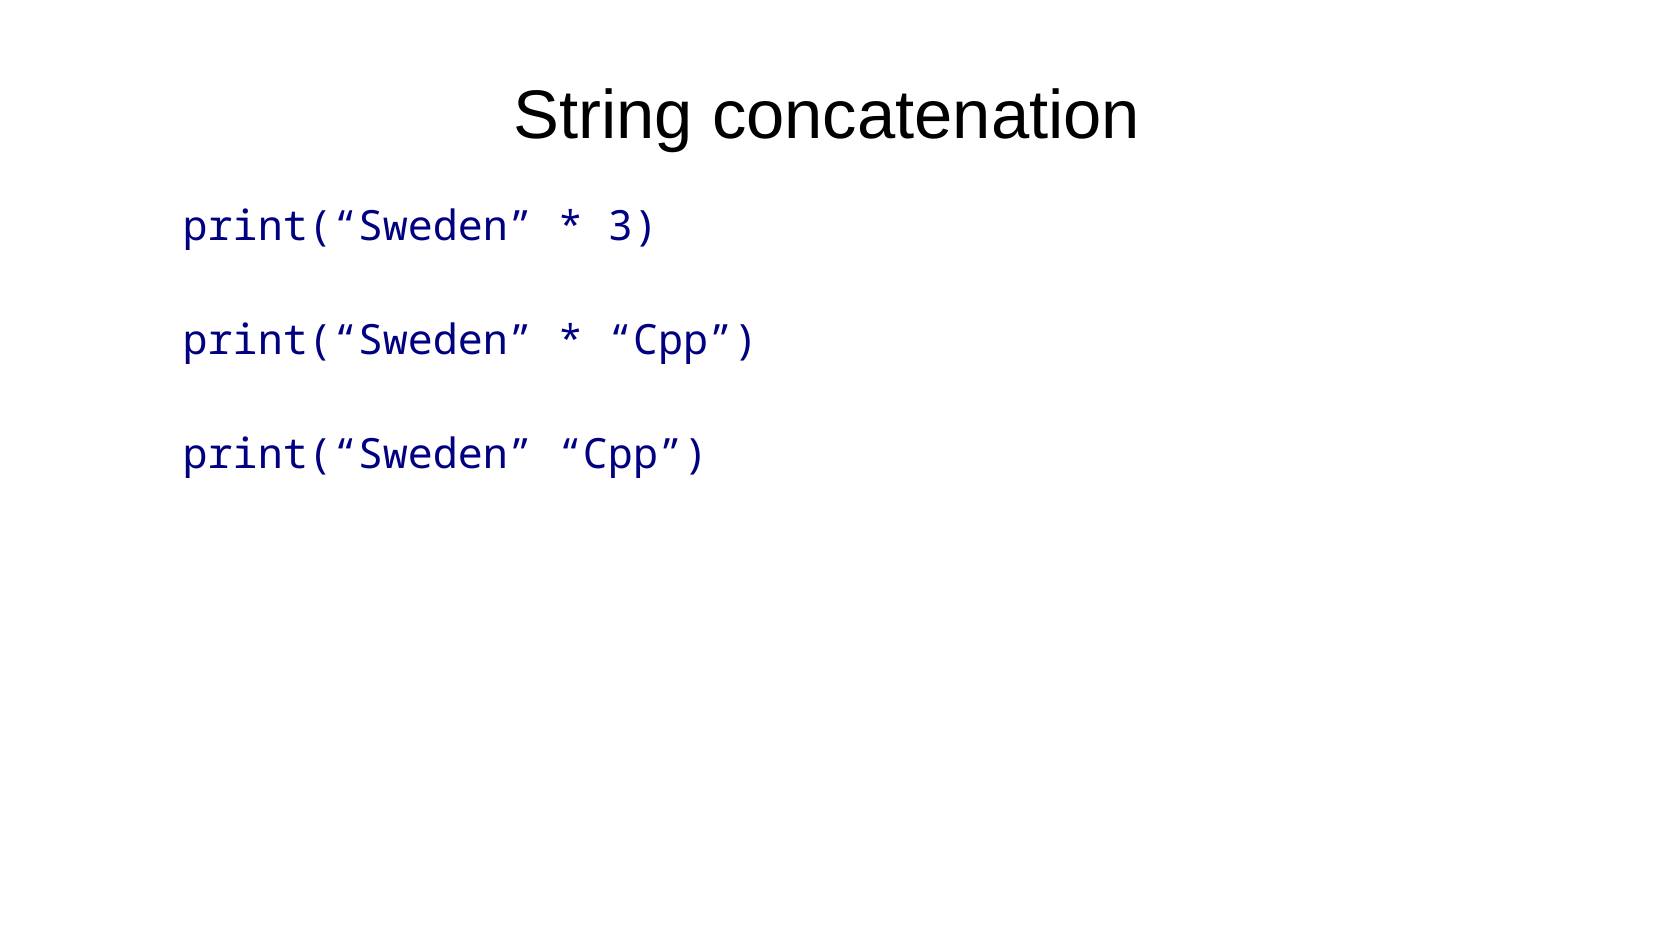

String concatenation
# print(“Sweden” * 3)
 print(“Sweden” * “Cpp”)
 print(“Sweden” “Cpp”)